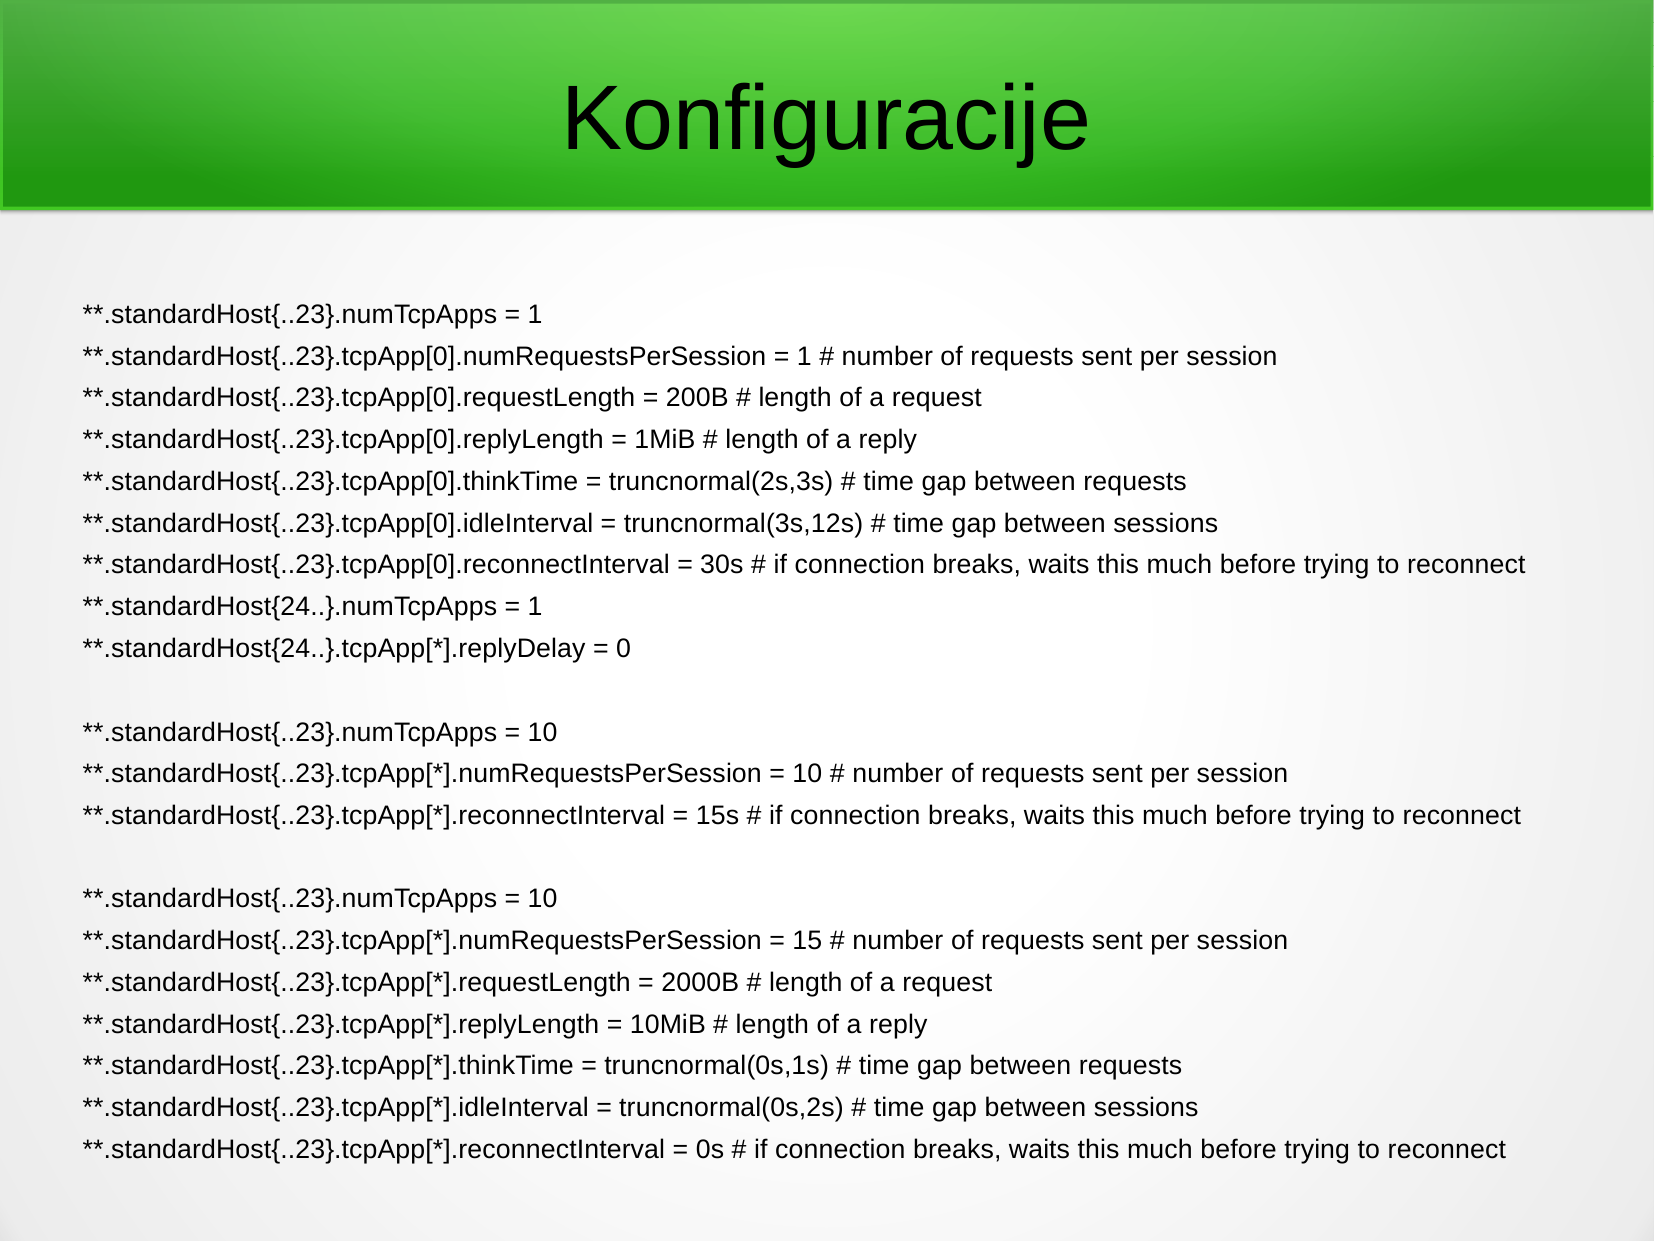

# Konfiguracije
**.standardHost{..23}.numTcpApps = 1
**.standardHost{..23}.tcpApp[0].numRequestsPerSession = 1 # number of requests sent per session
**.standardHost{..23}.tcpApp[0].requestLength = 200B # length of a request
**.standardHost{..23}.tcpApp[0].replyLength = 1MiB # length of a reply
**.standardHost{..23}.tcpApp[0].thinkTime = truncnormal(2s,3s) # time gap between requests
**.standardHost{..23}.tcpApp[0].idleInterval = truncnormal(3s,12s) # time gap between sessions
**.standardHost{..23}.tcpApp[0].reconnectInterval = 30s # if connection breaks, waits this much before trying to reconnect
**.standardHost{24..}.numTcpApps = 1
**.standardHost{24..}.tcpApp[*].replyDelay = 0
**.standardHost{..23}.numTcpApps = 10
**.standardHost{..23}.tcpApp[*].numRequestsPerSession = 10 # number of requests sent per session
**.standardHost{..23}.tcpApp[*].reconnectInterval = 15s # if connection breaks, waits this much before trying to reconnect
**.standardHost{..23}.numTcpApps = 10
**.standardHost{..23}.tcpApp[*].numRequestsPerSession = 15 # number of requests sent per session
**.standardHost{..23}.tcpApp[*].requestLength = 2000B # length of a request
**.standardHost{..23}.tcpApp[*].replyLength = 10MiB # length of a reply
**.standardHost{..23}.tcpApp[*].thinkTime = truncnormal(0s,1s) # time gap between requests
**.standardHost{..23}.tcpApp[*].idleInterval = truncnormal(0s,2s) # time gap between sessions
**.standardHost{..23}.tcpApp[*].reconnectInterval = 0s # if connection breaks, waits this much before trying to reconnect